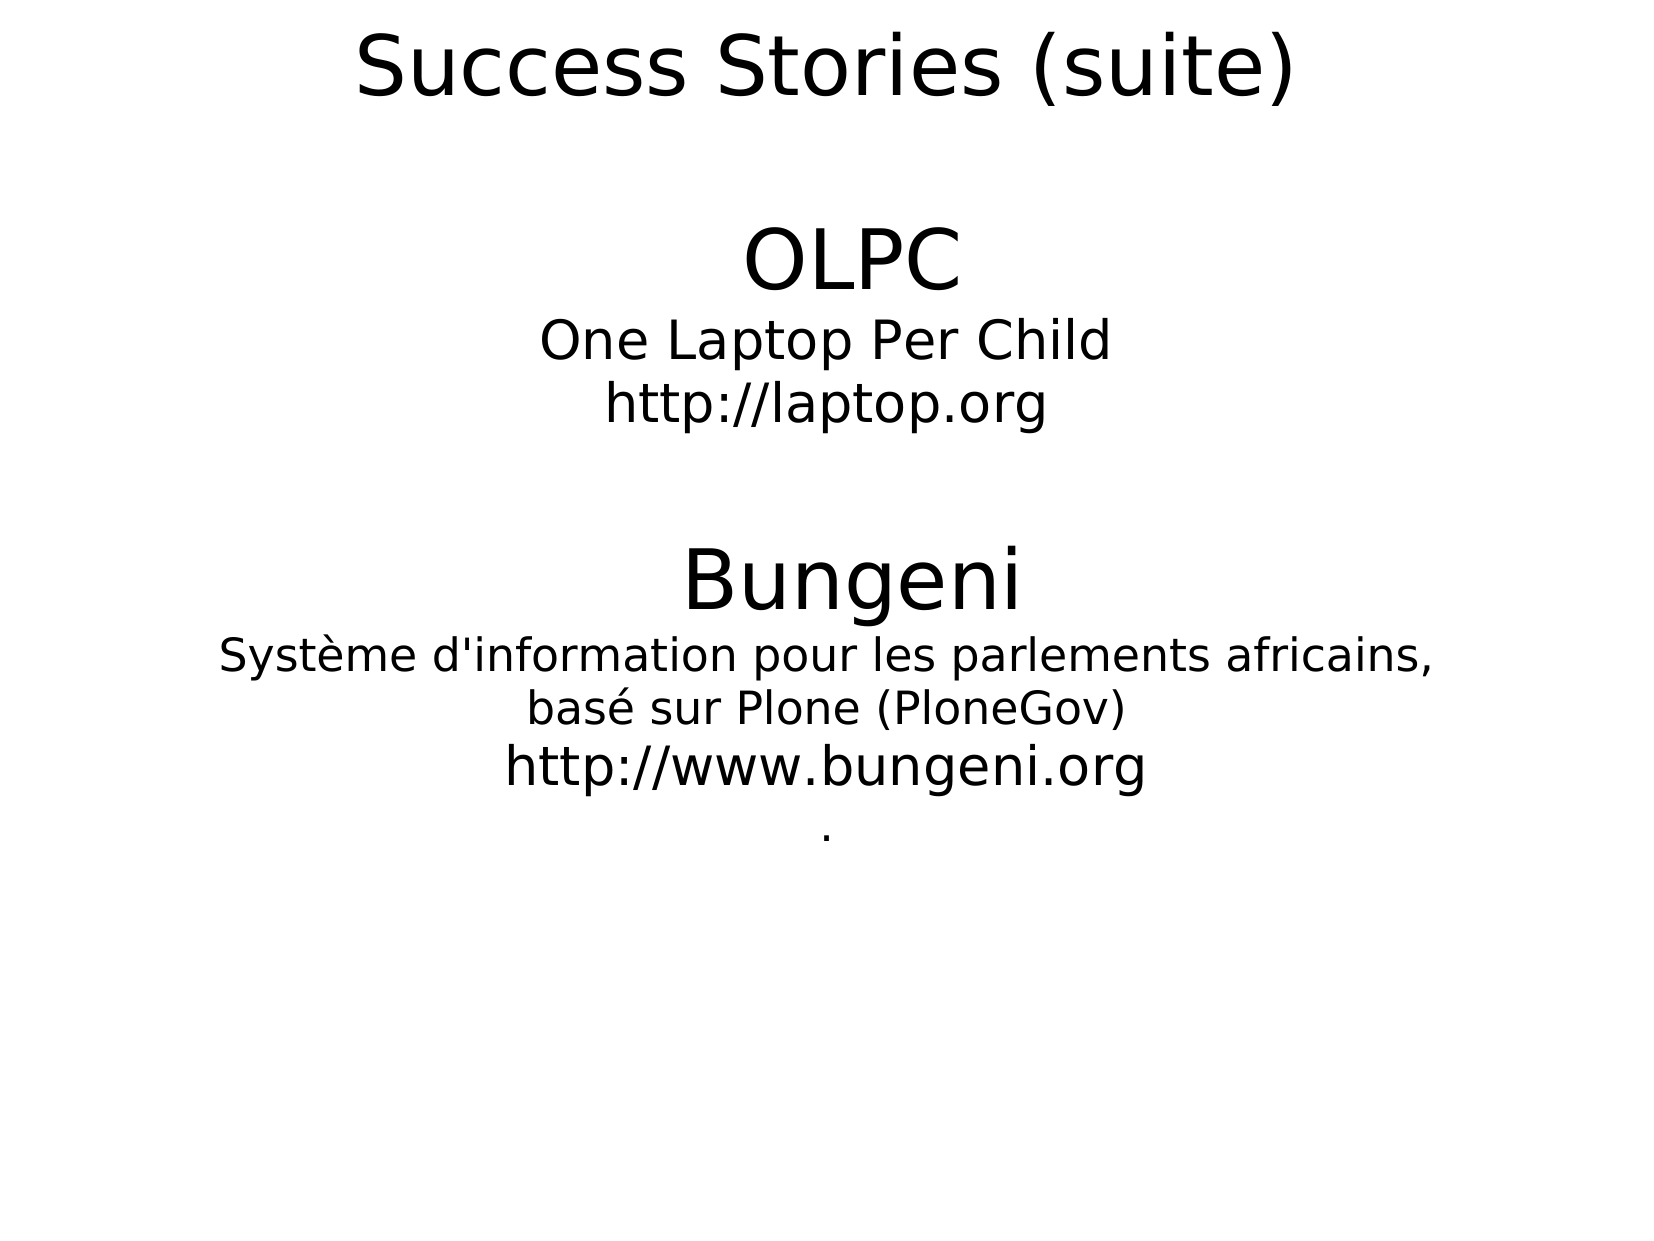

Success Stories (suite)
 OLPC
One Laptop Per Child
http://laptop.org
 Bungeni
Système d'information pour les parlements africains,
basé sur Plone (PloneGov)
http://www.bungeni.org
.